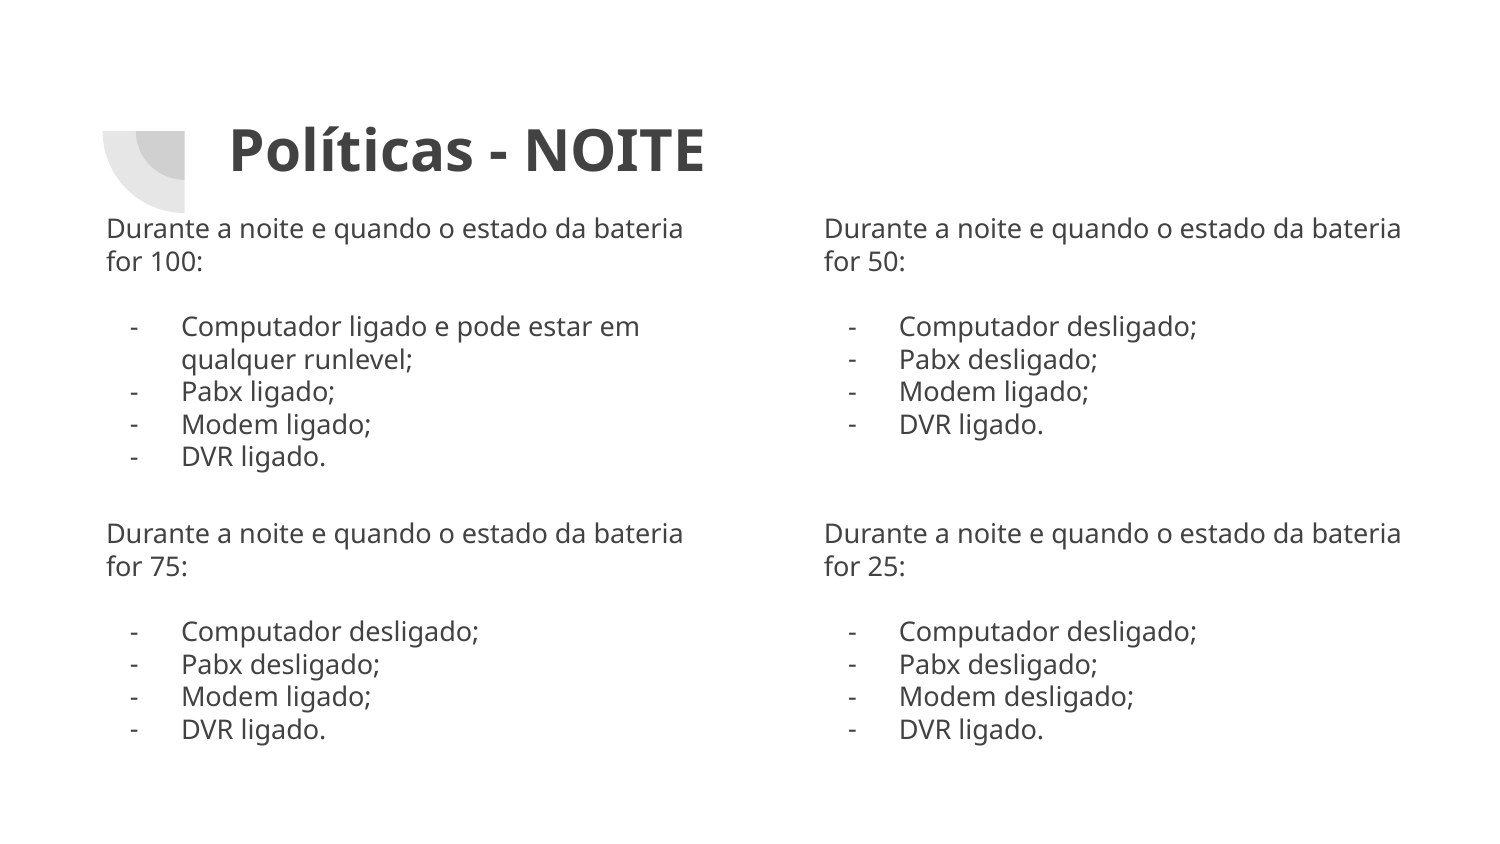

# Políticas - NOITE
Durante a noite e quando o estado da bateria for 100:
Computador ligado e pode estar em qualquer runlevel;
Pabx ligado;
Modem ligado;
DVR ligado.
Durante a noite e quando o estado da bateria for 50:
Computador desligado;
Pabx desligado;
Modem ligado;
DVR ligado.
Durante a noite e quando o estado da bateria for 75:
Computador desligado;
Pabx desligado;
Modem ligado;
DVR ligado.
Durante a noite e quando o estado da bateria for 25:
Computador desligado;
Pabx desligado;
Modem desligado;
DVR ligado.